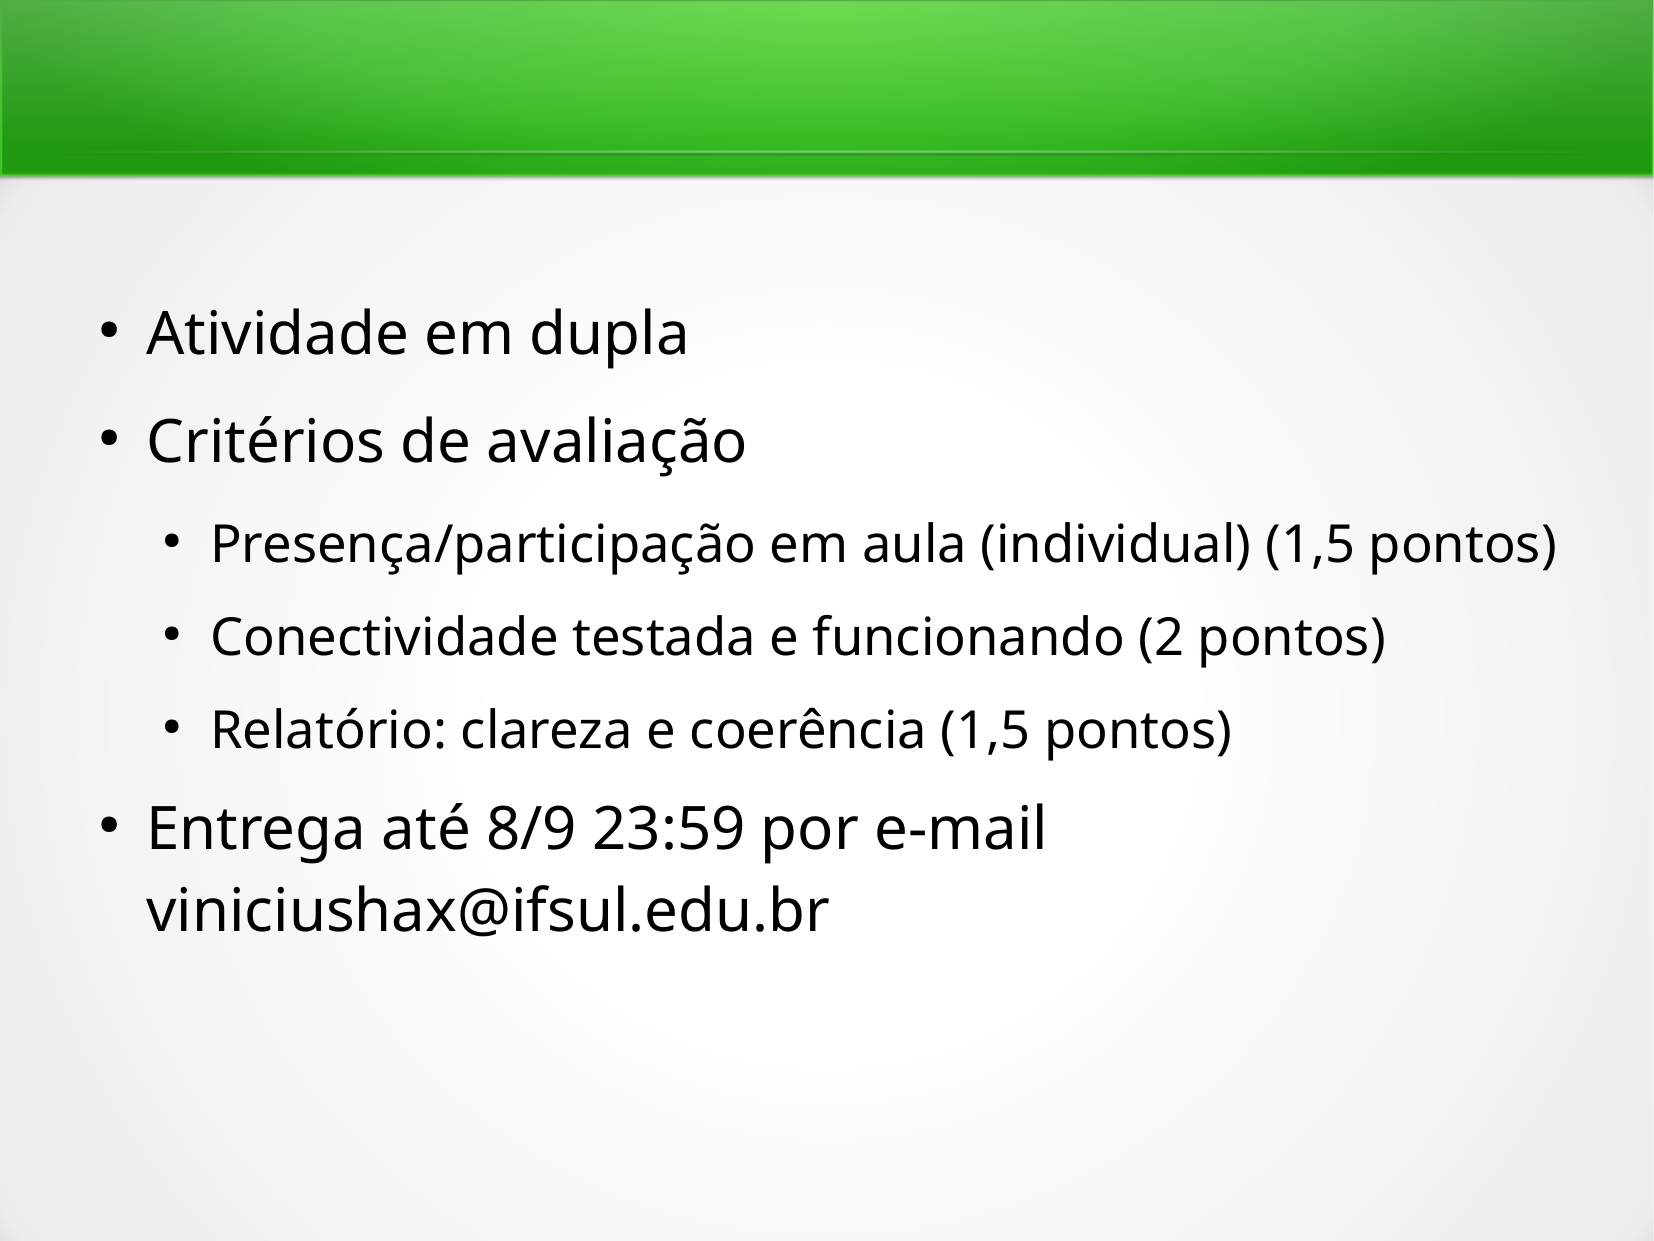

#
Atividade em dupla
Critérios de avaliação
Presença/participação em aula (individual) (1,5 pontos)
Conectividade testada e funcionando (2 pontos)
Relatório: clareza e coerência (1,5 pontos)
Entrega até 8/9 23:59 por e-mail viniciushax@ifsul.edu.br